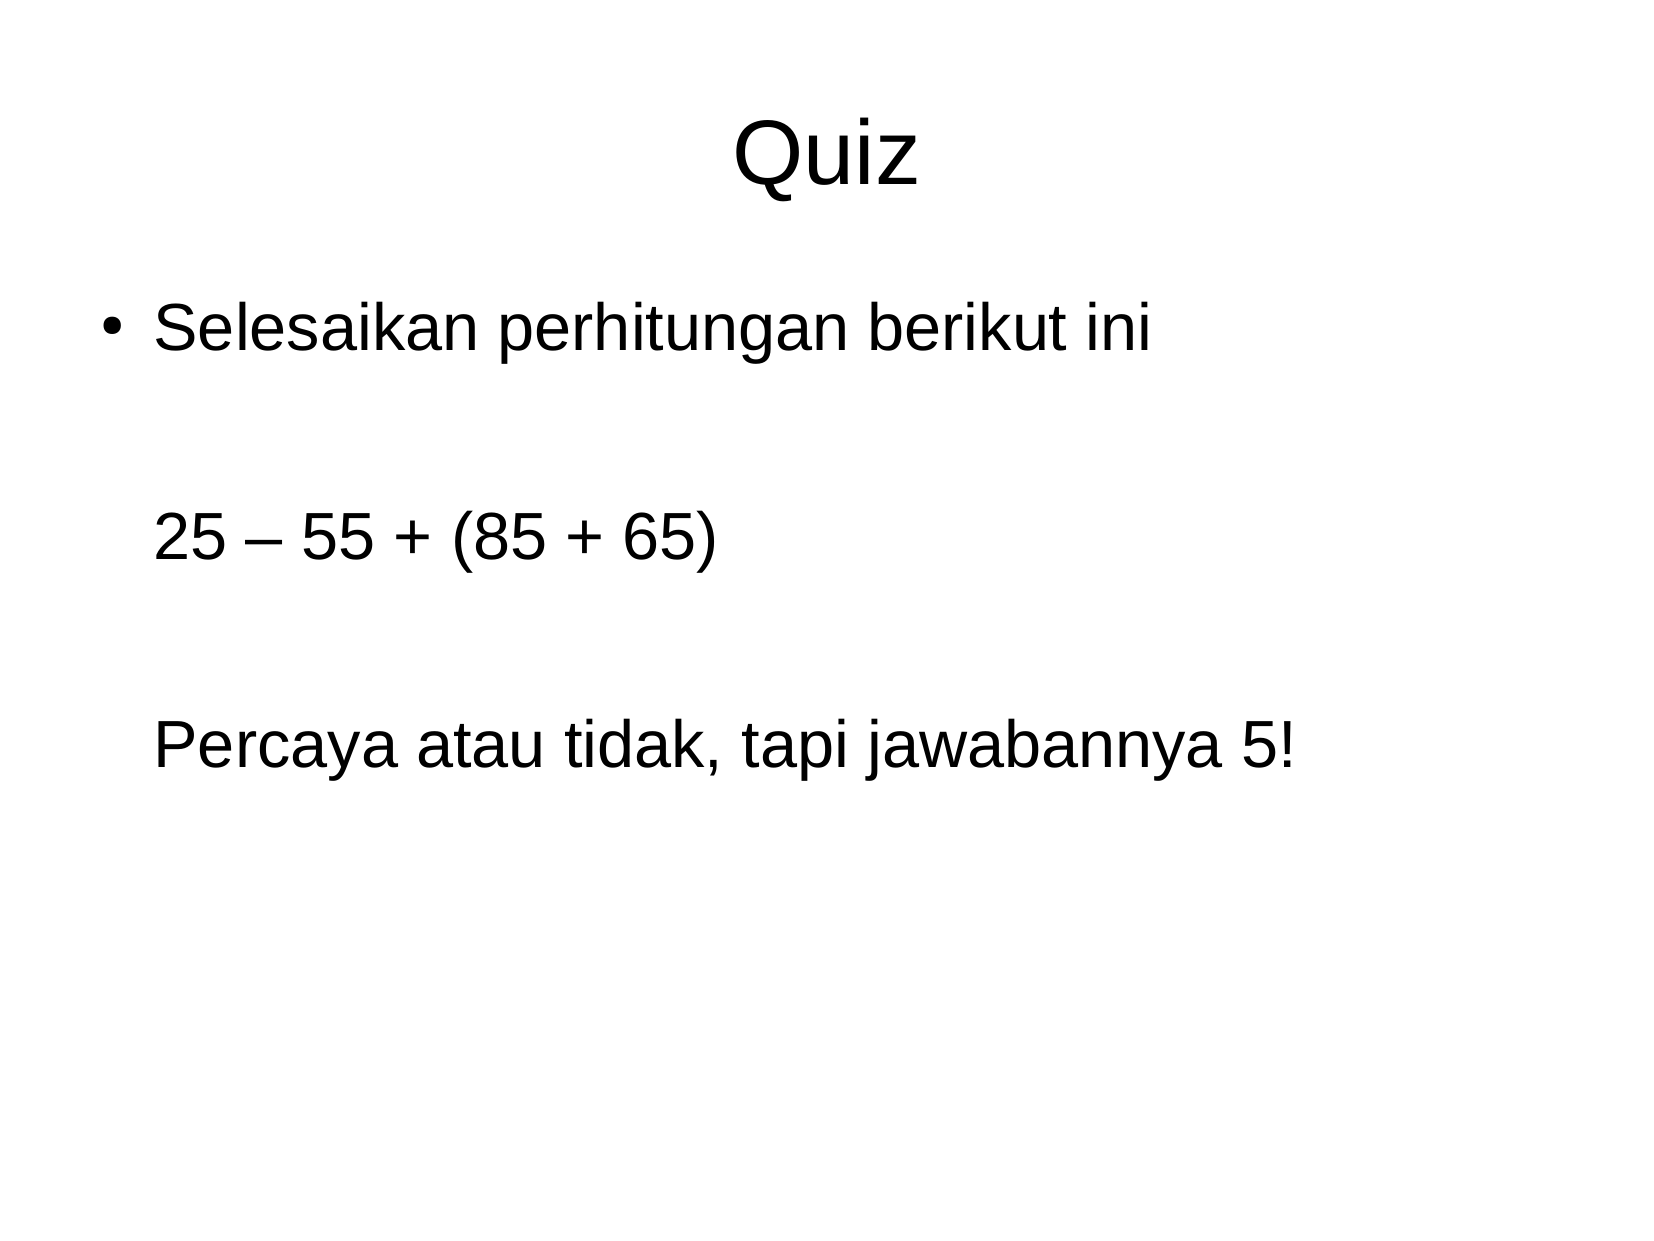

# Quiz
Selesaikan perhitungan berikut ini
25 – 55 + (85 + 65)
Percaya atau tidak, tapi jawabannya 5!